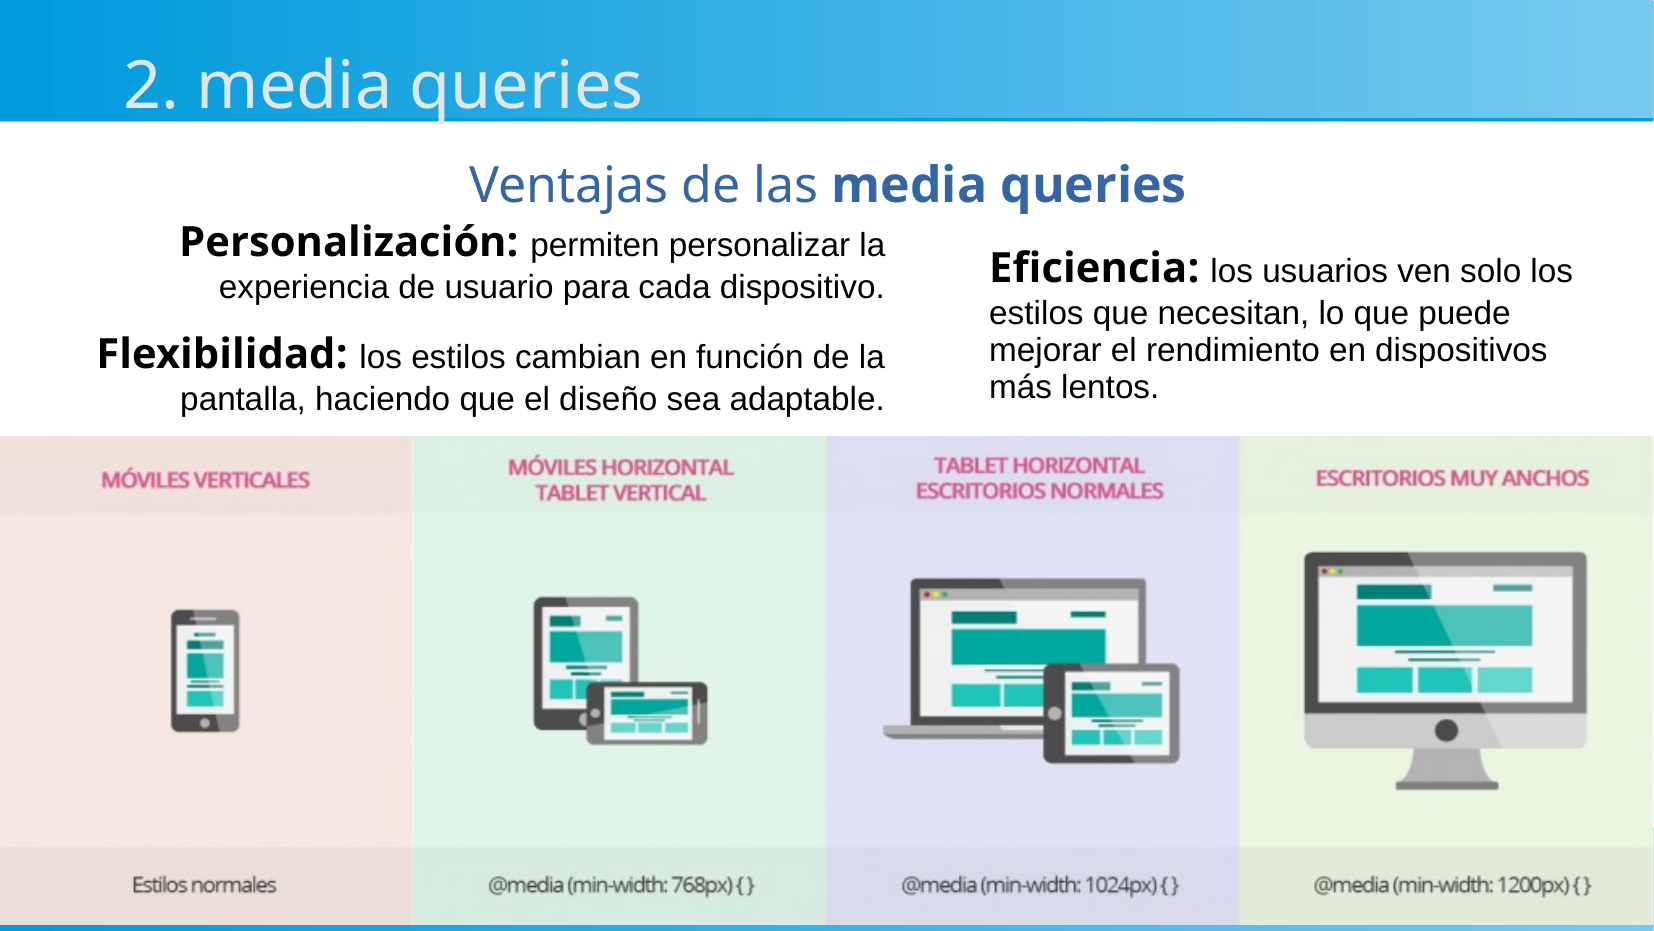

# 2. media queries
Ventajas de las media queries
Personalización: permiten personalizar la experiencia de usuario para cada dispositivo.
Flexibilidad: los estilos cambian en función de la pantalla, haciendo que el diseño sea adaptable.
Eficiencia: los usuarios ven solo los estilos que necesitan, lo que puede mejorar el rendimiento en dispositivos más lentos.
Web Responsive